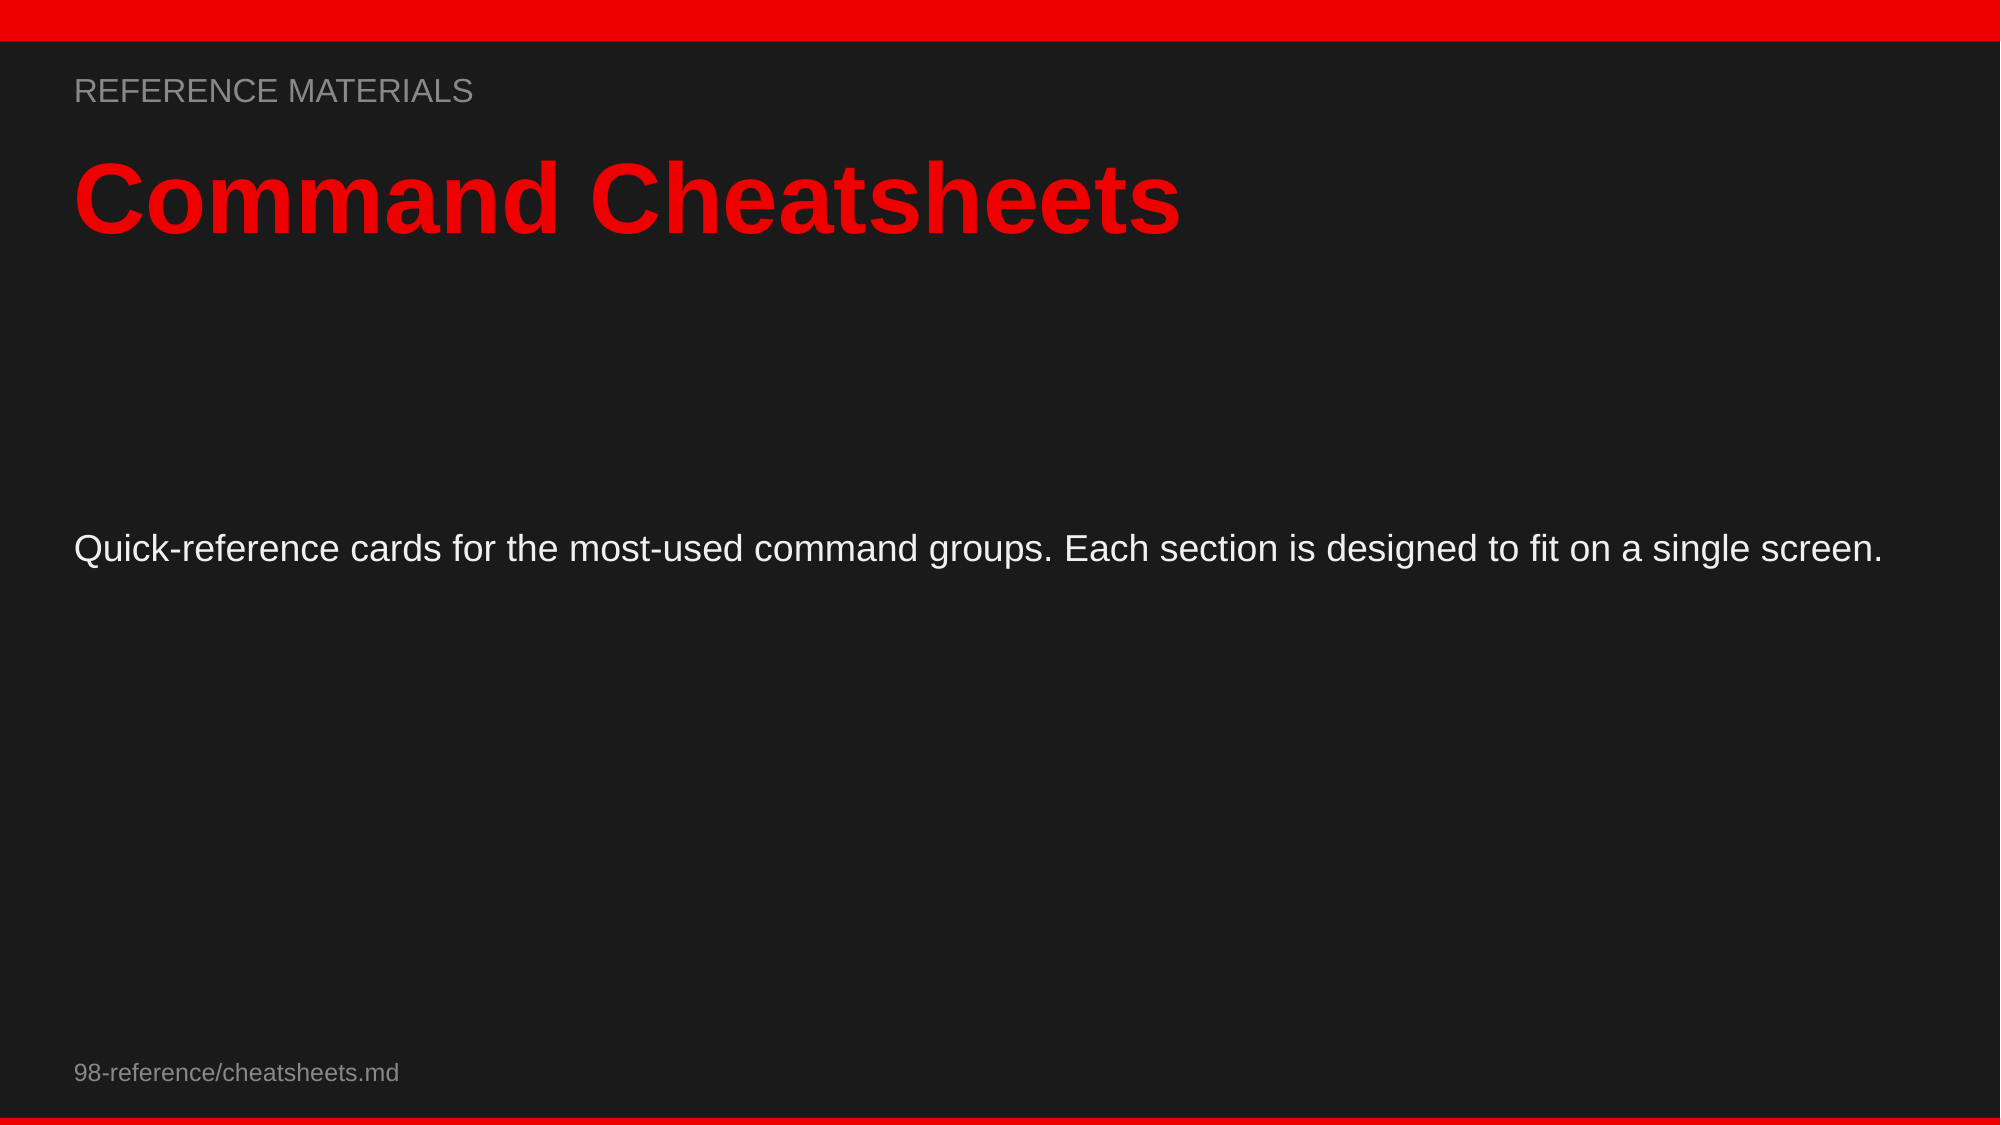

REFERENCE MATERIALS
Command Cheatsheets
Quick-reference cards for the most-used command groups. Each section is designed to fit on a single screen.
98-reference/cheatsheets.md